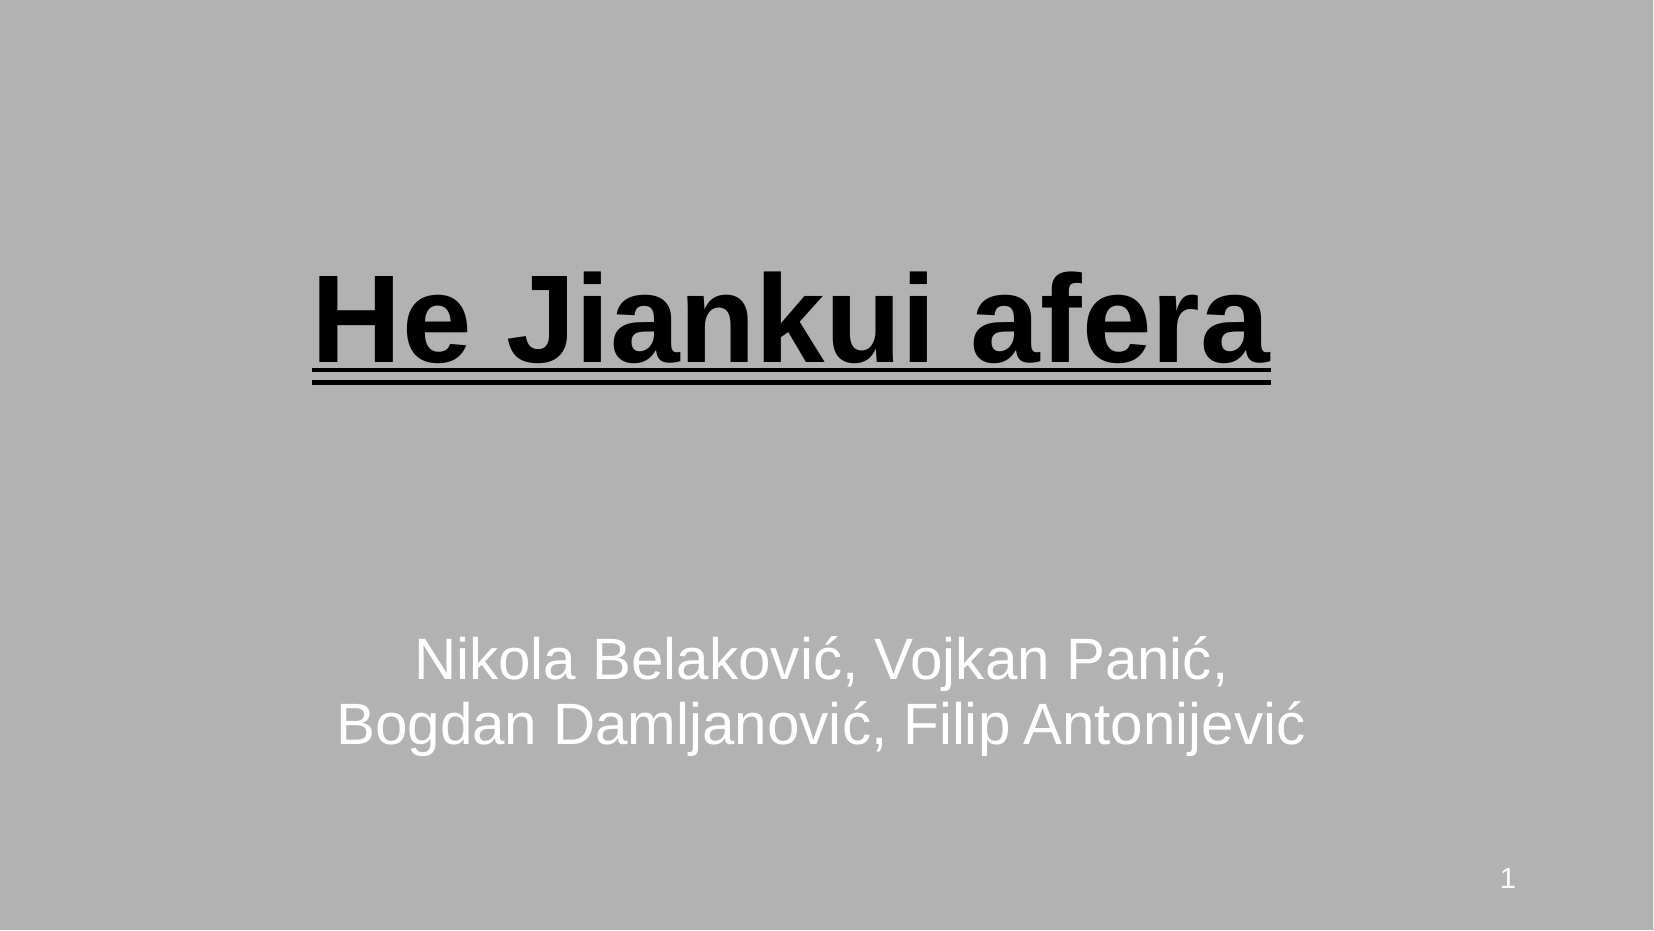

He Jiankui afera
# Nikola Belaković, Vojkan Panić, Bogdan Damljanović, Filip Antonijević